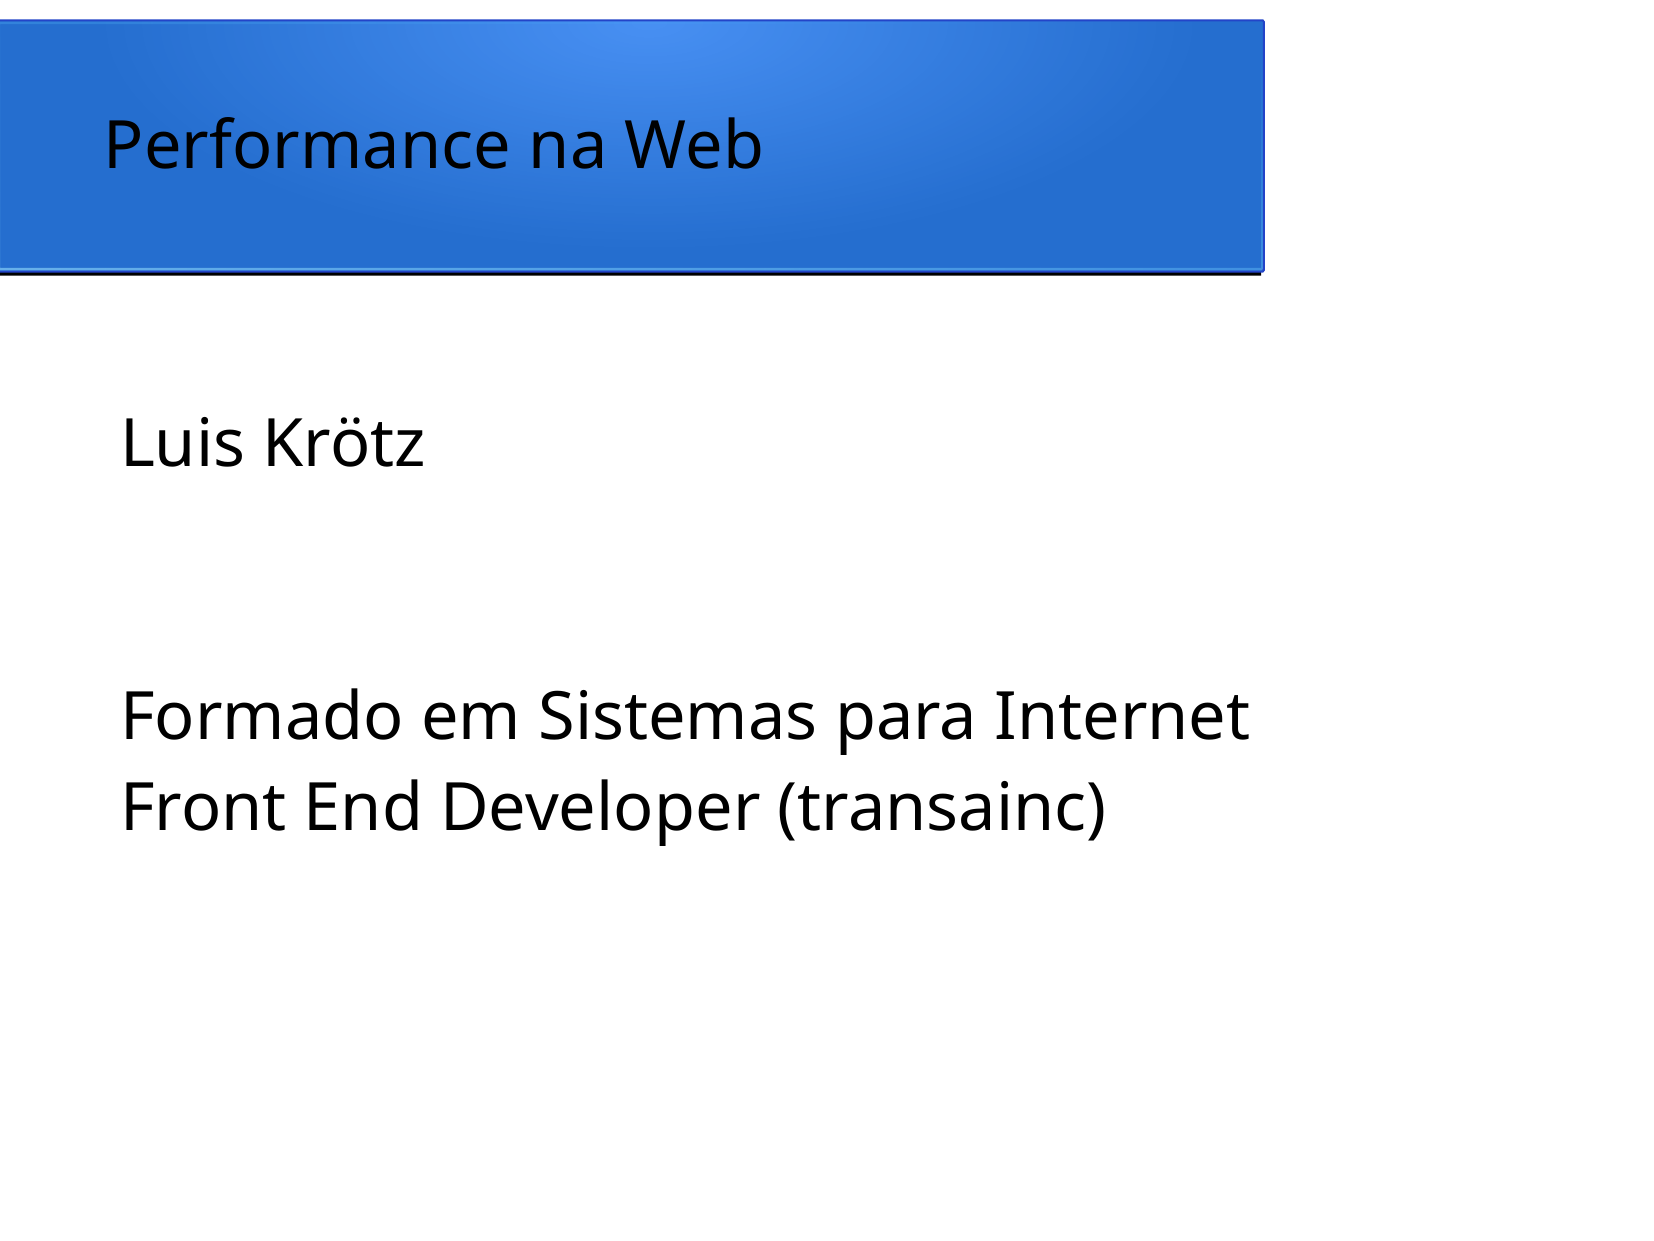

# Luis Krötz
Formado em Sistemas para Internet
Front End Developer (transainc)
Performance na Web